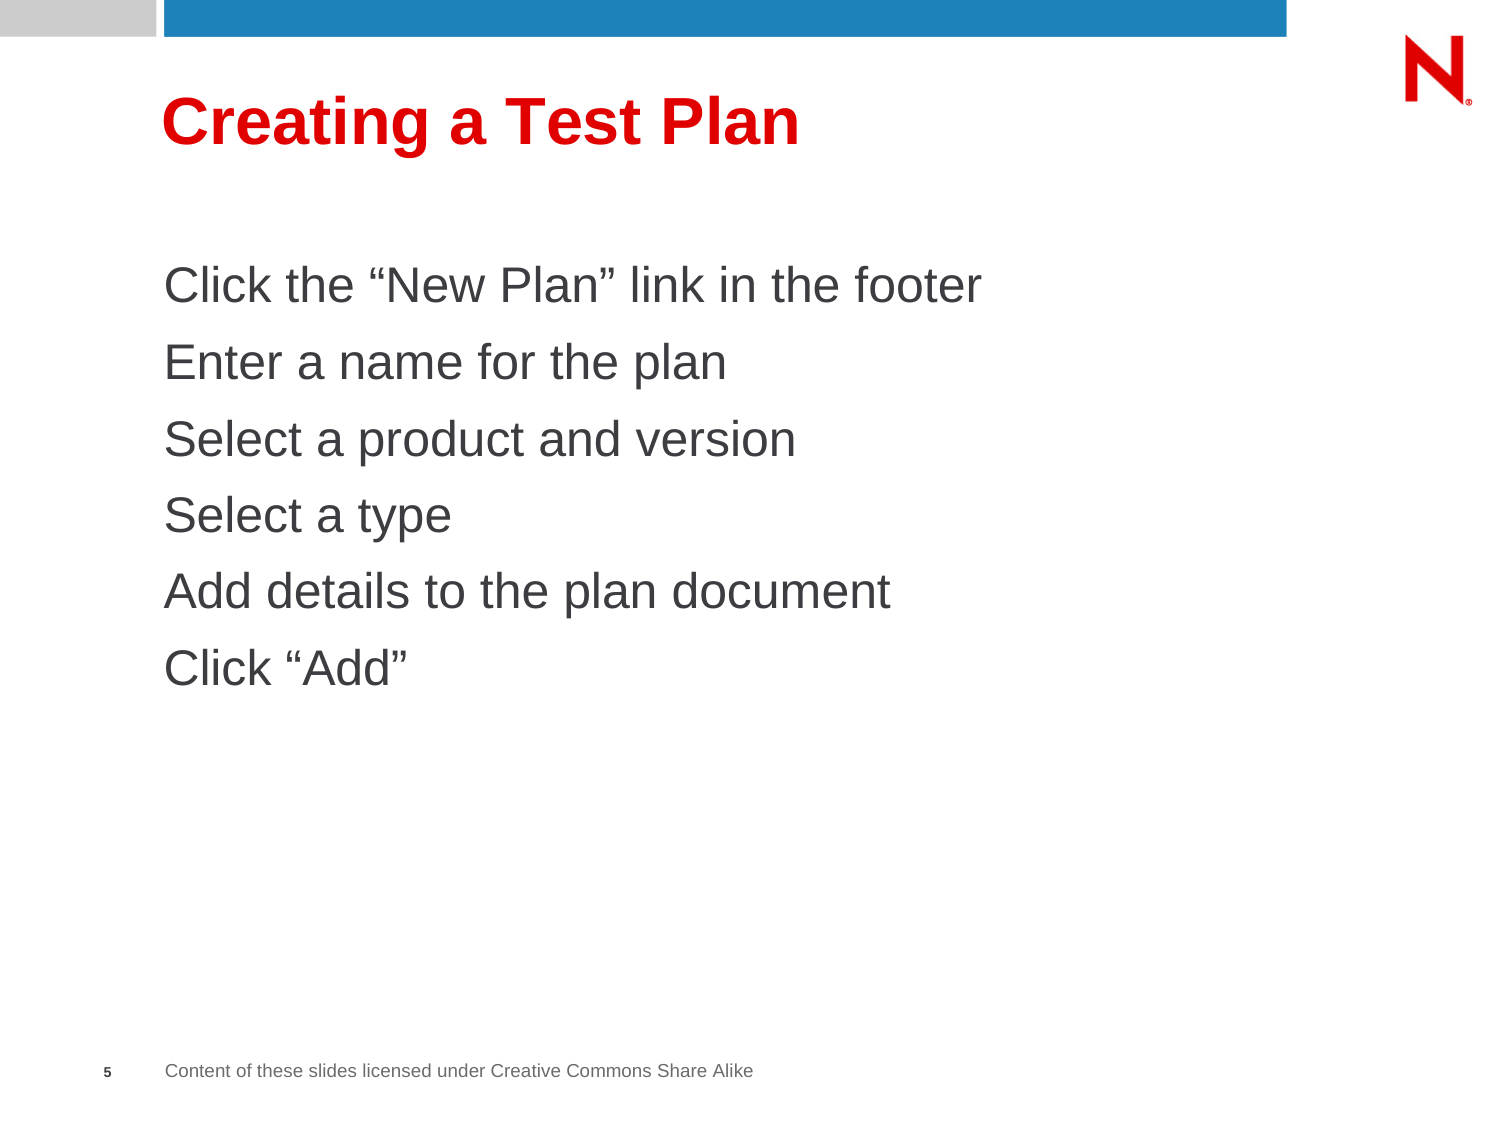

# Creating a Test Plan
Click the “New Plan” link in the footer
Enter a name for the plan
Select a product and version
Select a type
Add details to the plan document
Click “Add”